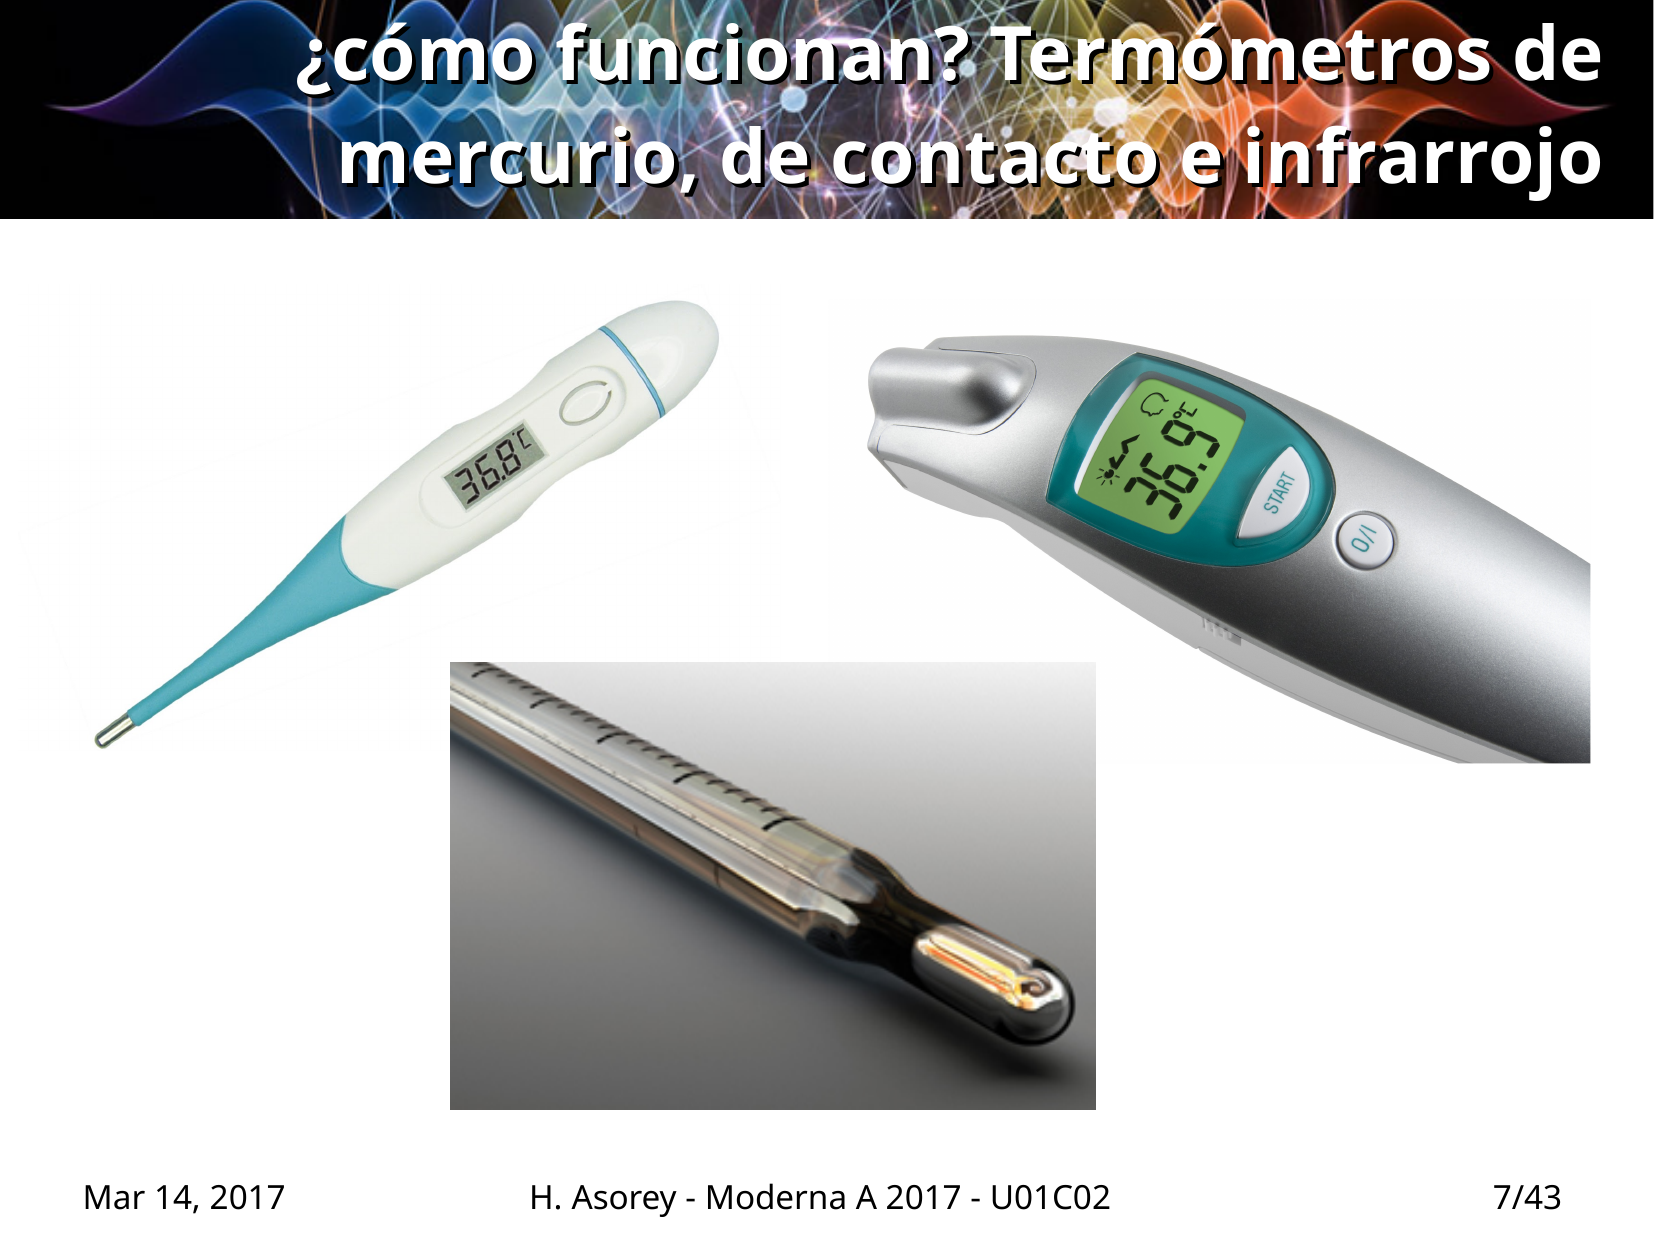

# ¿cómo funcionan? Termómetros de mercurio, de contacto e infrarrojo
Mar 14, 2017
H. Asorey - Moderna A 2017 - U01C02
7